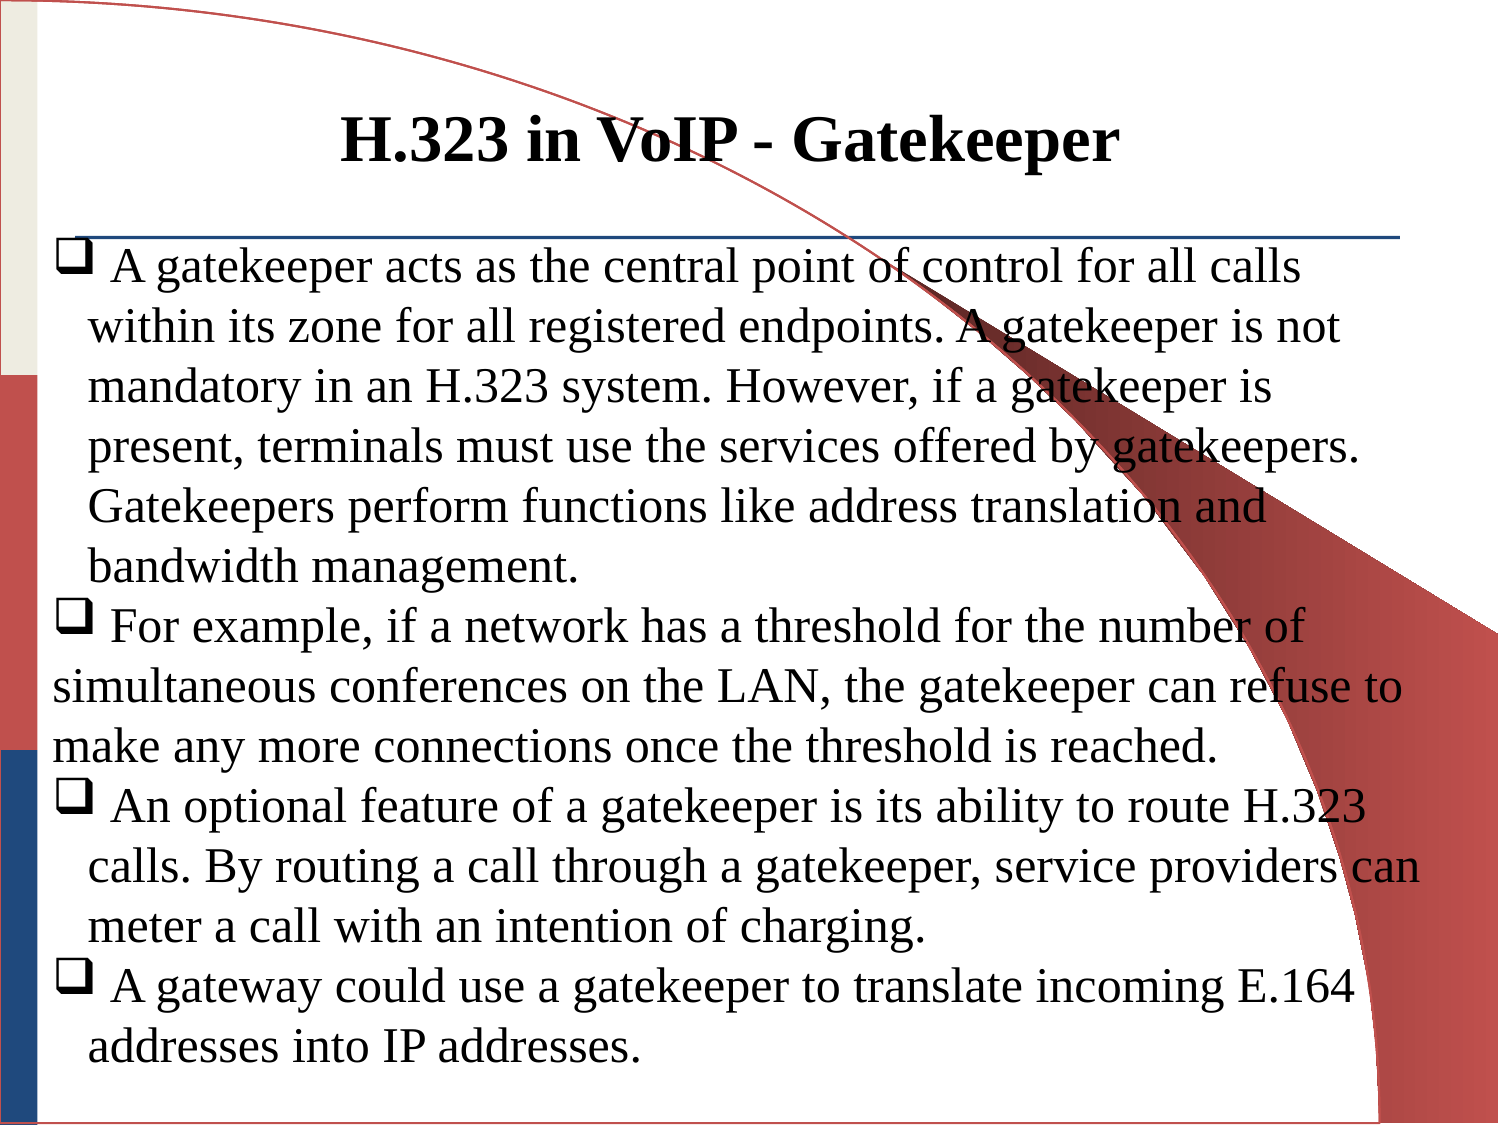

H.323 in VoIP - Gatekeeper
 A gatekeeper acts as the central point of control for all calls within its zone for all registered endpoints. A gatekeeper is not mandatory in an H.323 system. However, if a gatekeeper is present, terminals must use the services offered by gatekeepers. Gatekeepers perform functions like address translation and bandwidth management.
 For example, if a network has a threshold for the number of
simultaneous conferences on the LAN, the gatekeeper can refuse to make any more connections once the threshold is reached.
 An optional feature of a gatekeeper is its ability to route H.323 calls. By routing a call through a gatekeeper, service providers can meter a call with an intention of charging.
 A gateway could use a gatekeeper to translate incoming E.164 addresses into IP addresses.